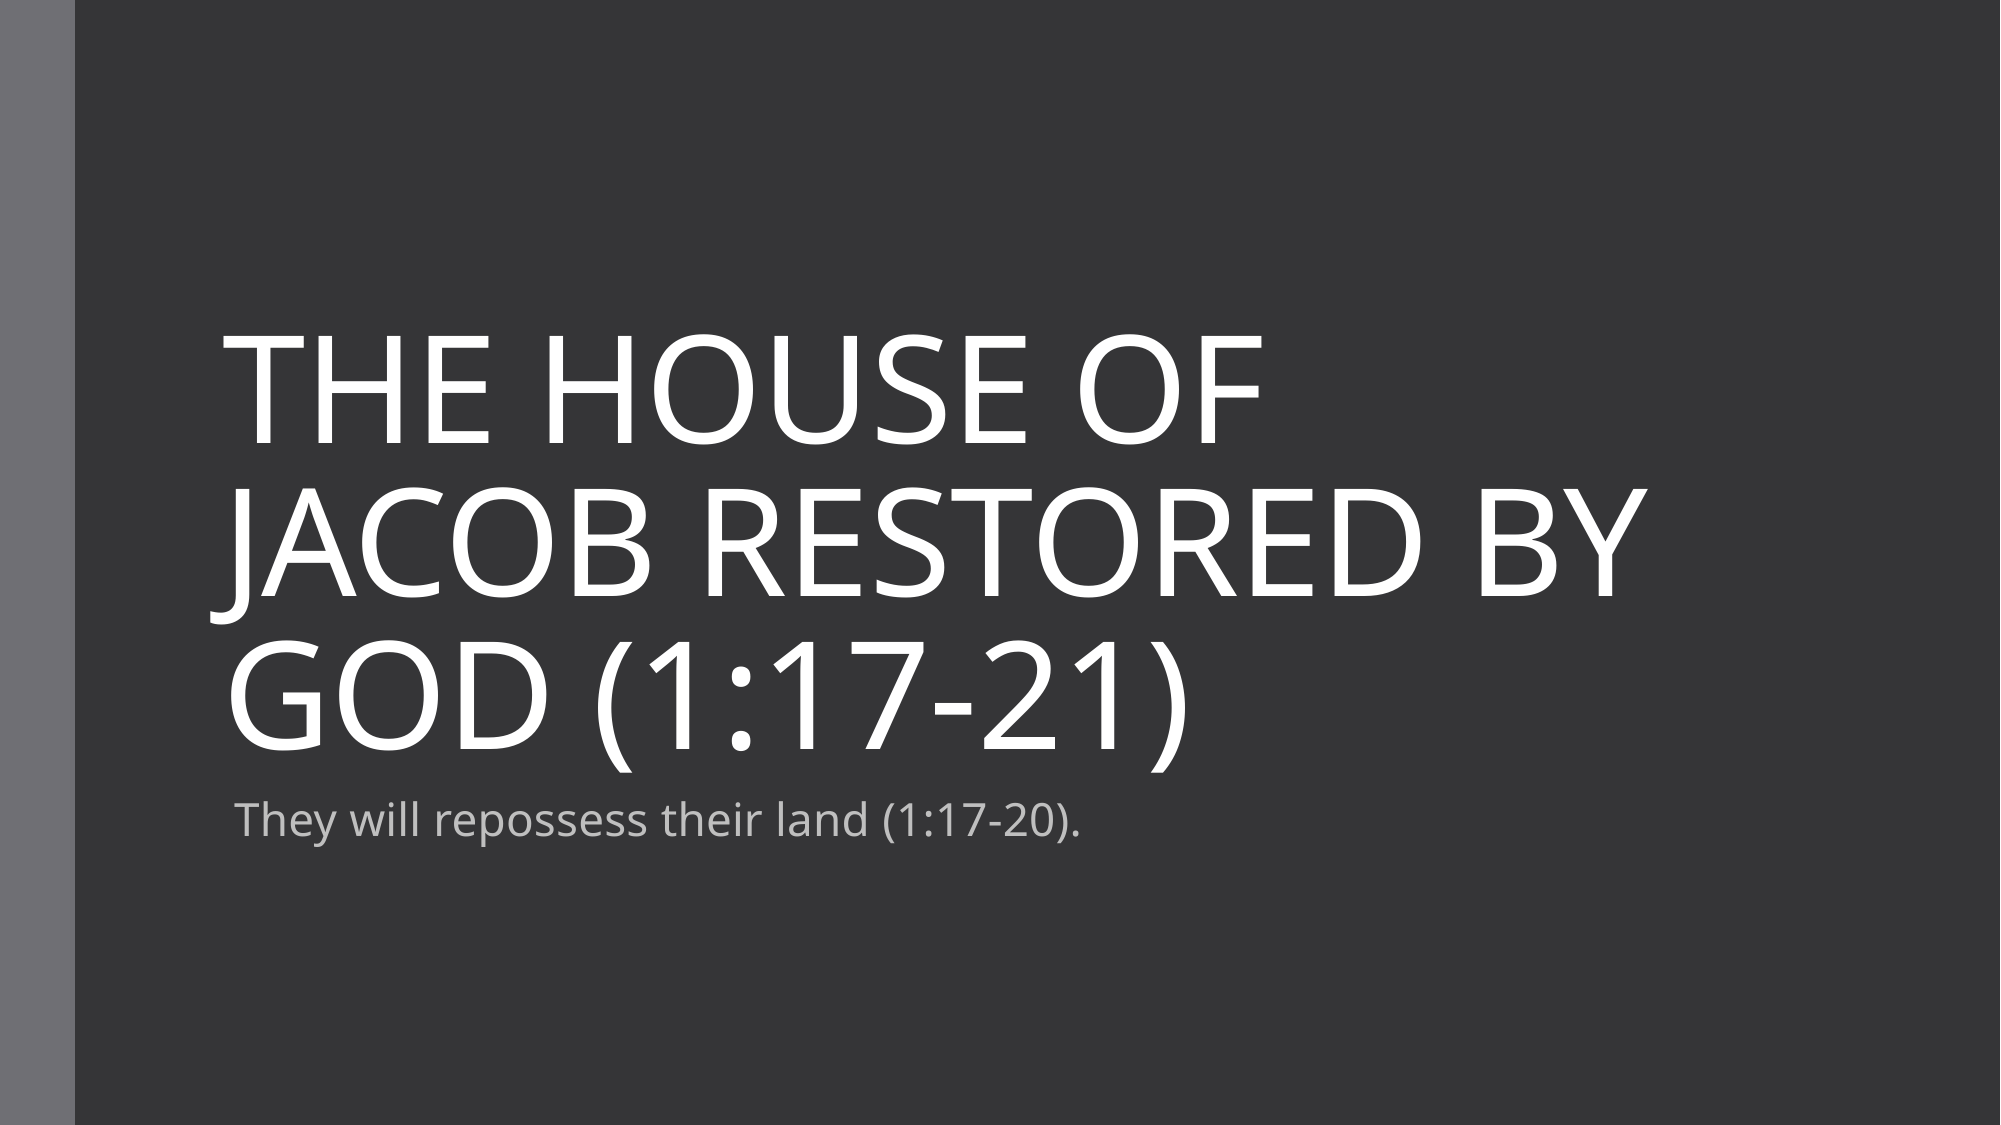

# THE HOUSE OF JACOB RESTORED BY GOD (1:17-21)
 They will repossess their land (1:17-20).